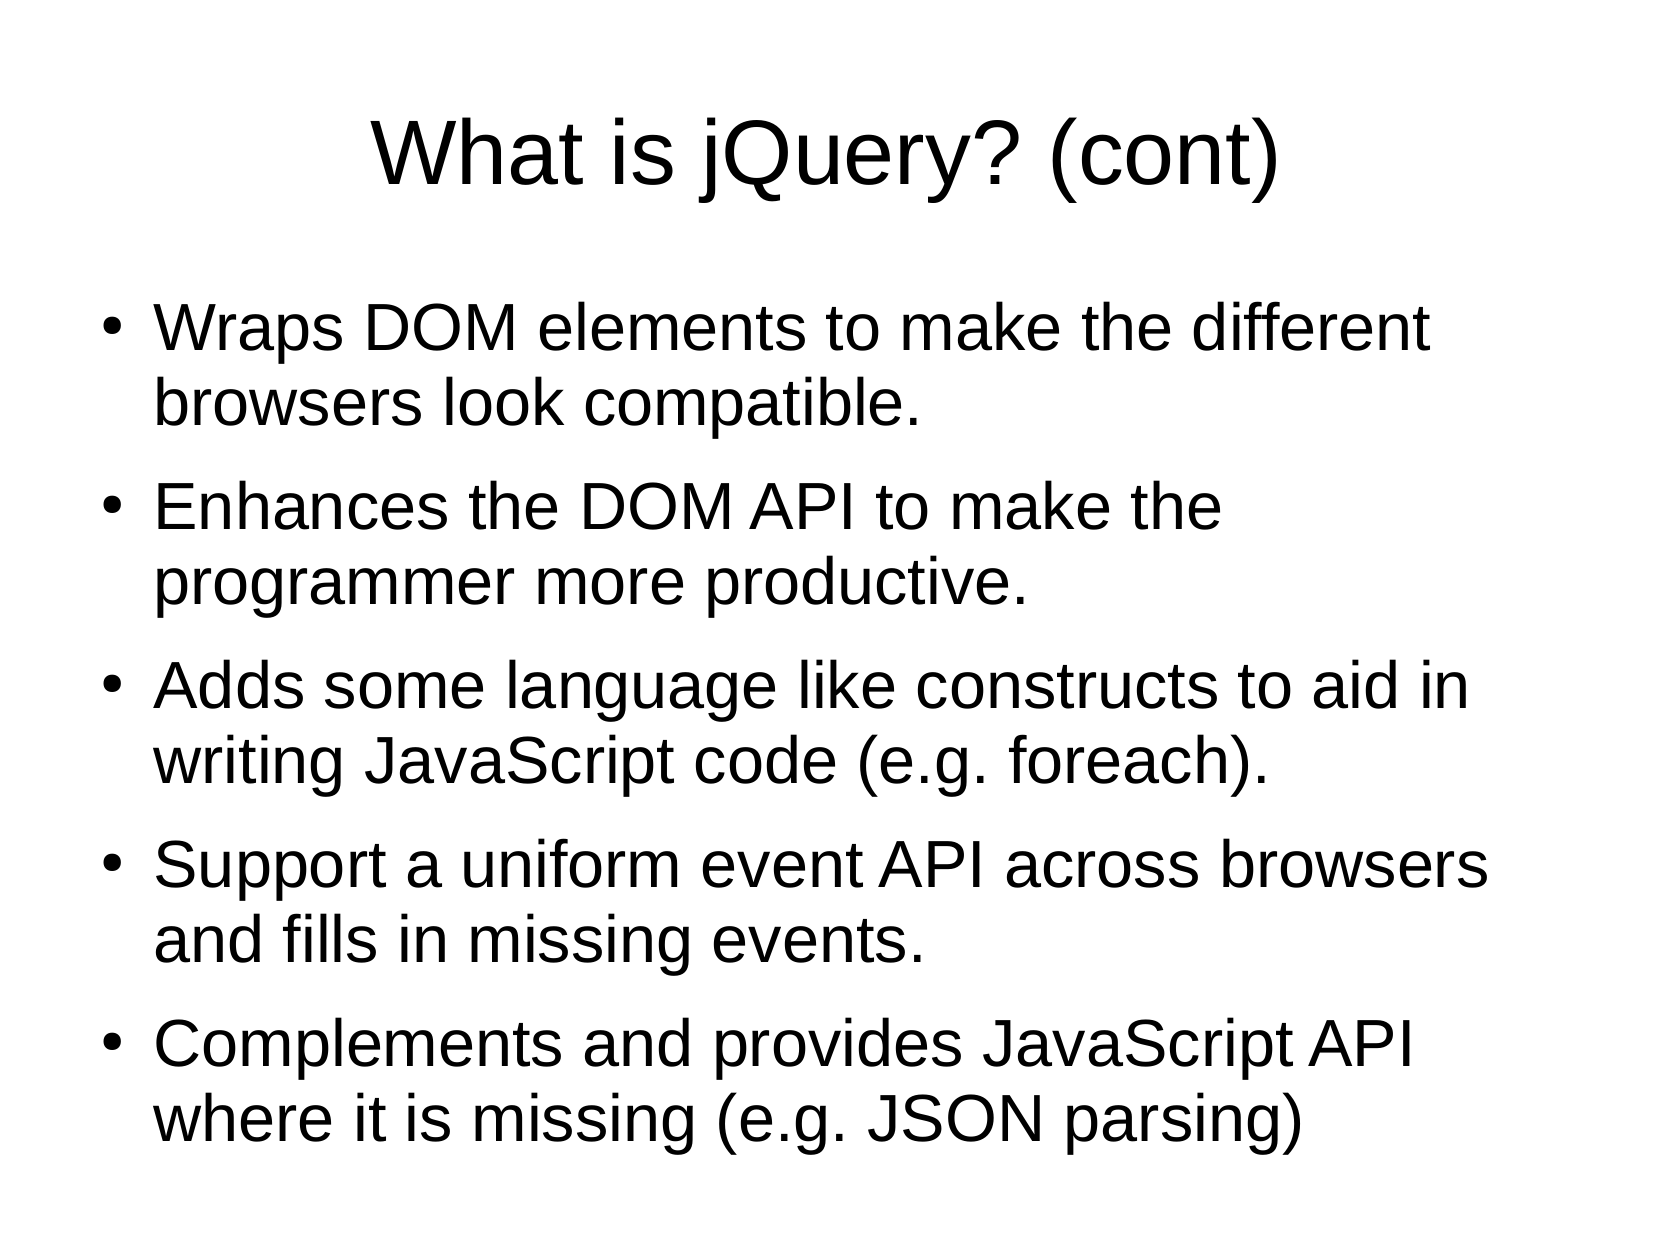

# What is jQuery? (cont)
Wraps DOM elements to make the different browsers look compatible.
Enhances the DOM API to make the programmer more productive.
Adds some language like constructs to aid in writing JavaScript code (e.g. foreach).
Support a uniform event API across browsers and fills in missing events.
Complements and provides JavaScript API where it is missing (e.g. JSON parsing)